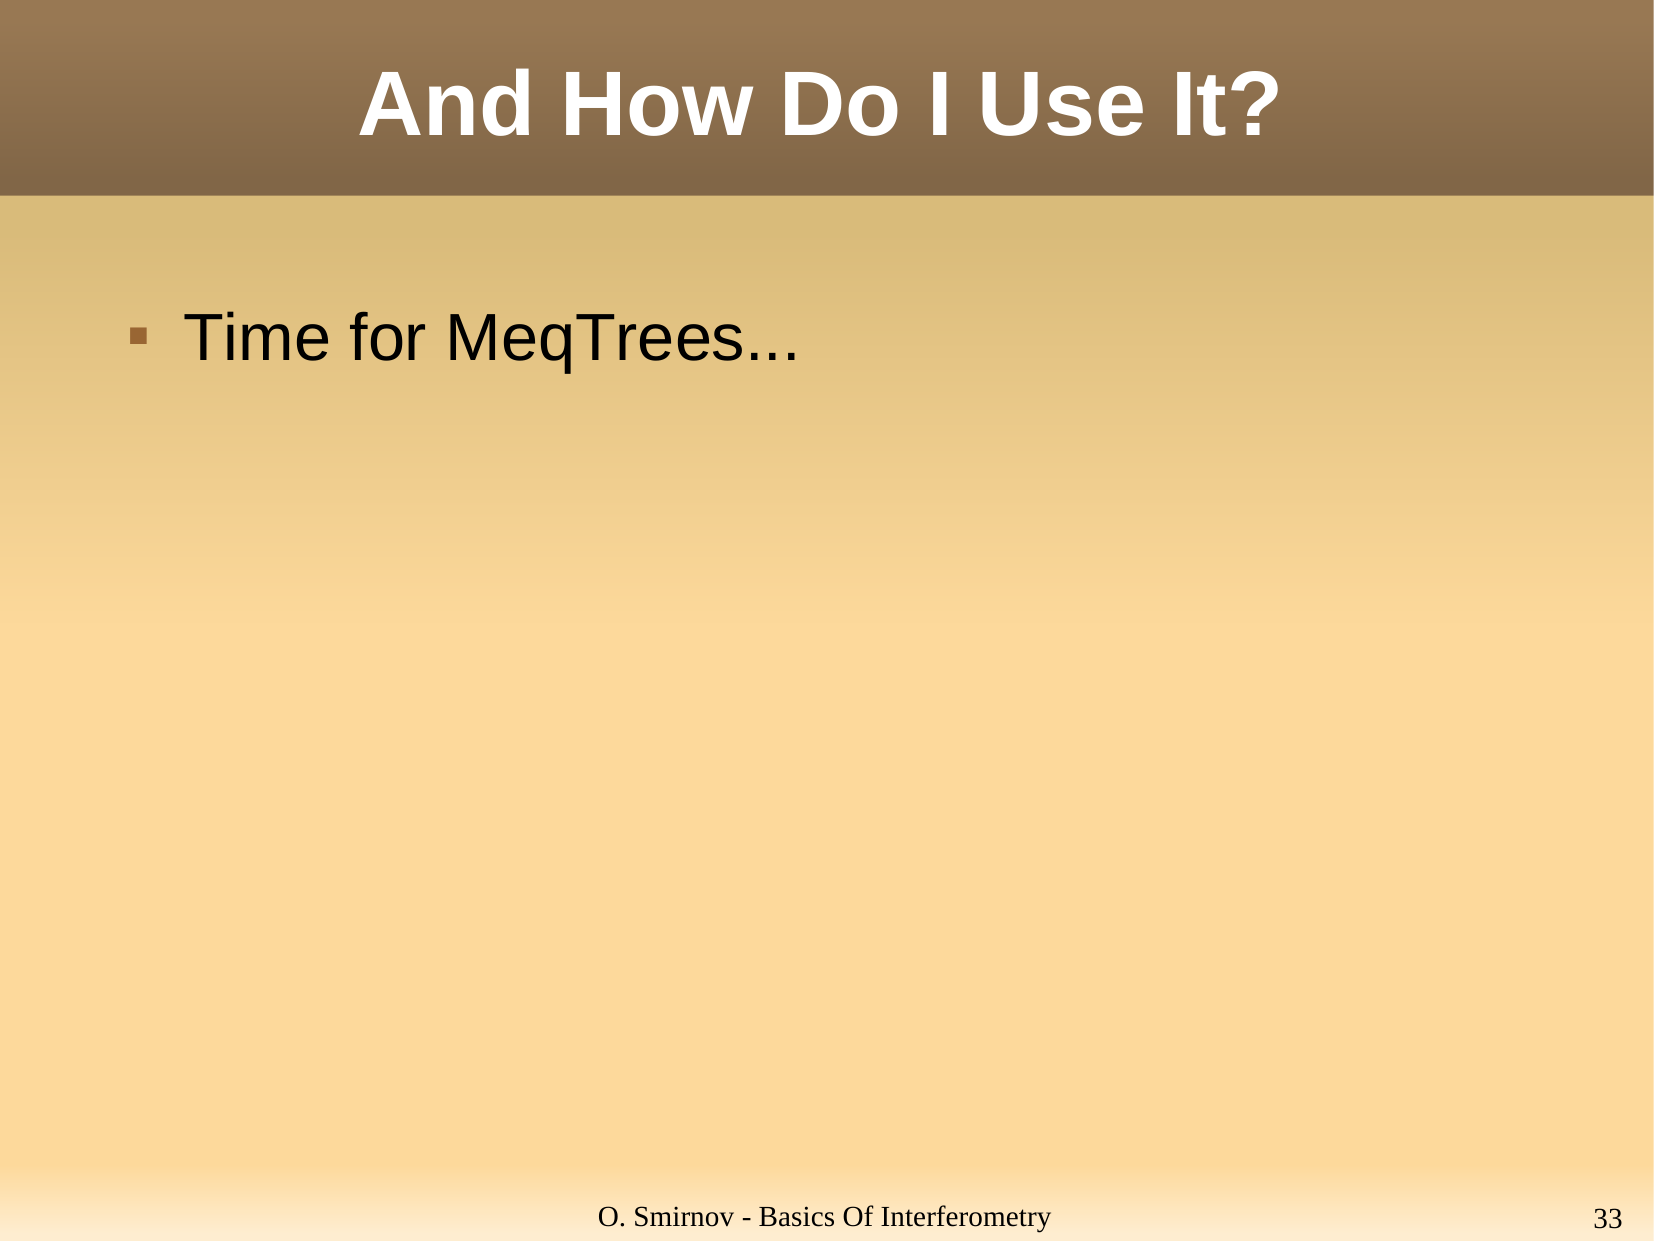

# And How Do I Use It?
Time for MeqTrees...
O. Smirnov - Basics Of Interferometry
33